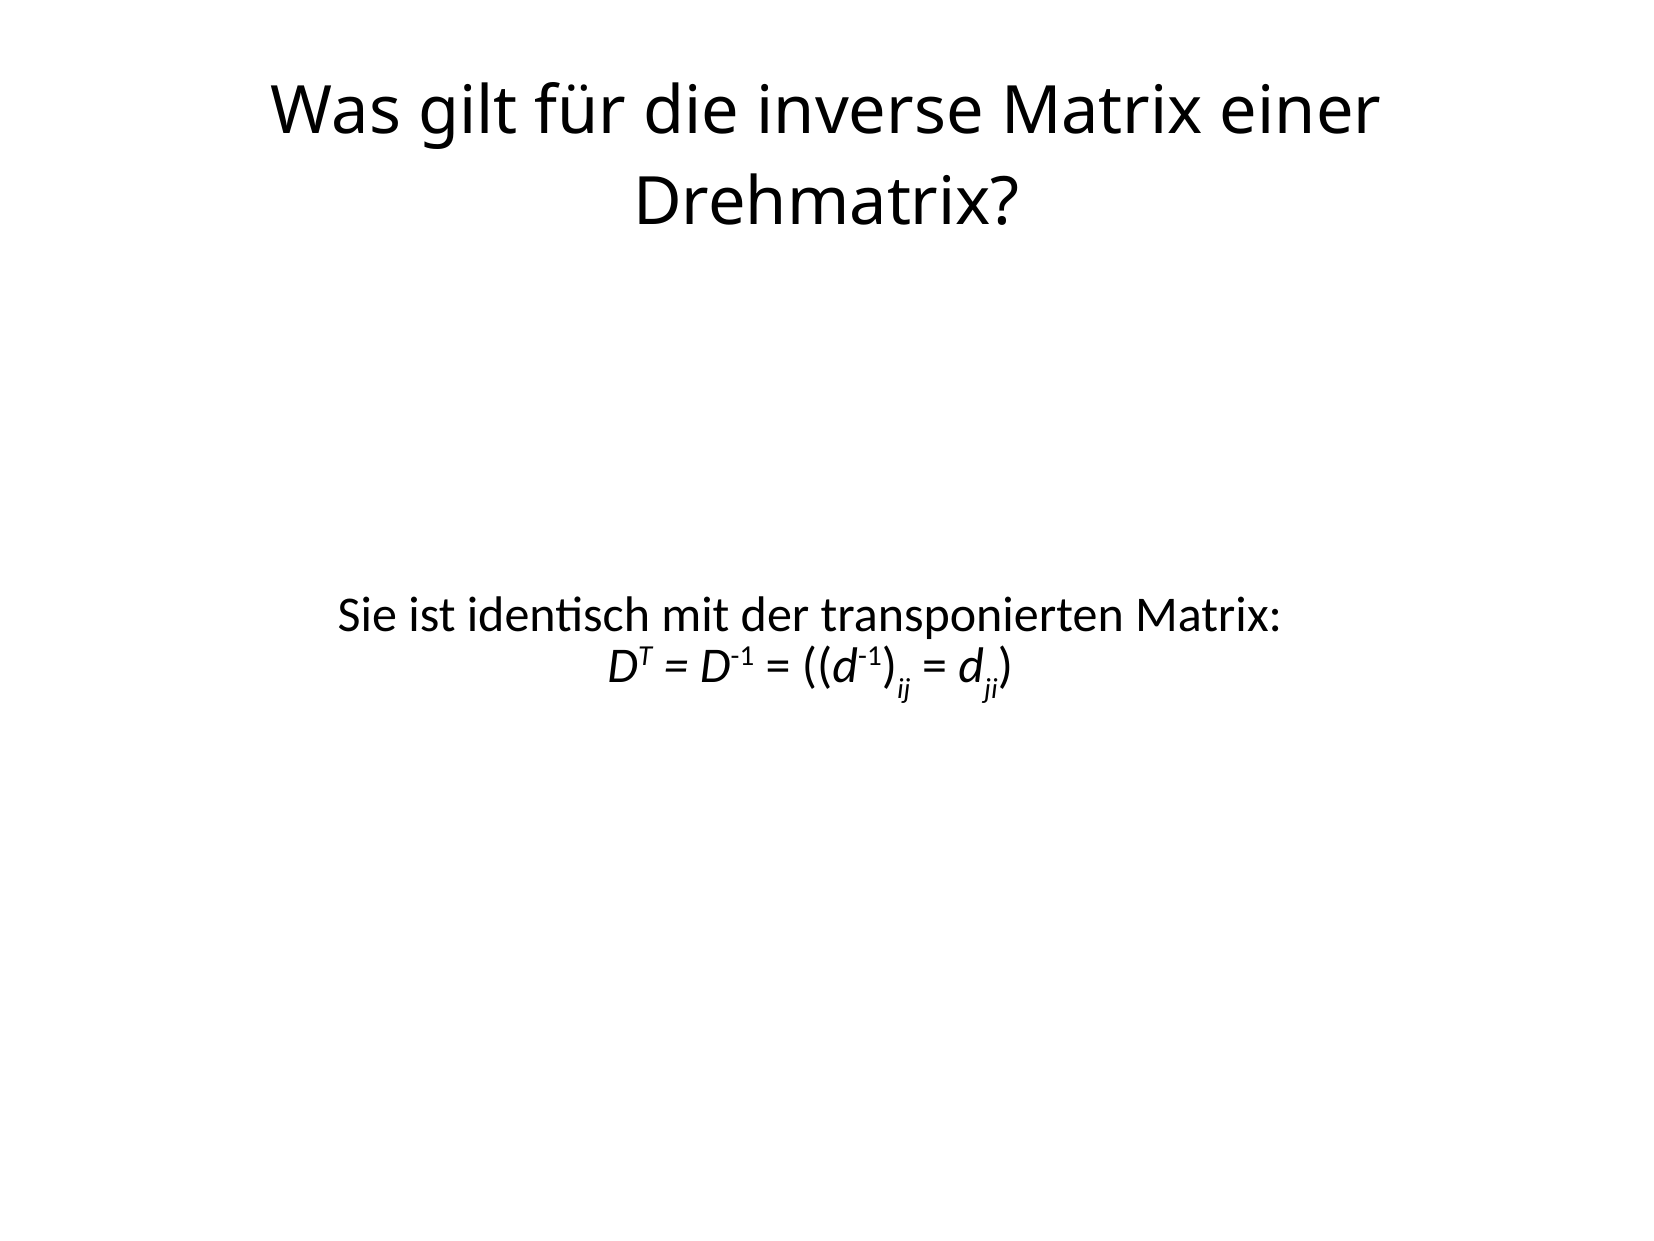

# Was gilt für die inverse Matrix einer Drehmatrix?
Sie ist identisch mit der transponierten Matrix:
DT = D-1 = ((d-1)ij = dji)